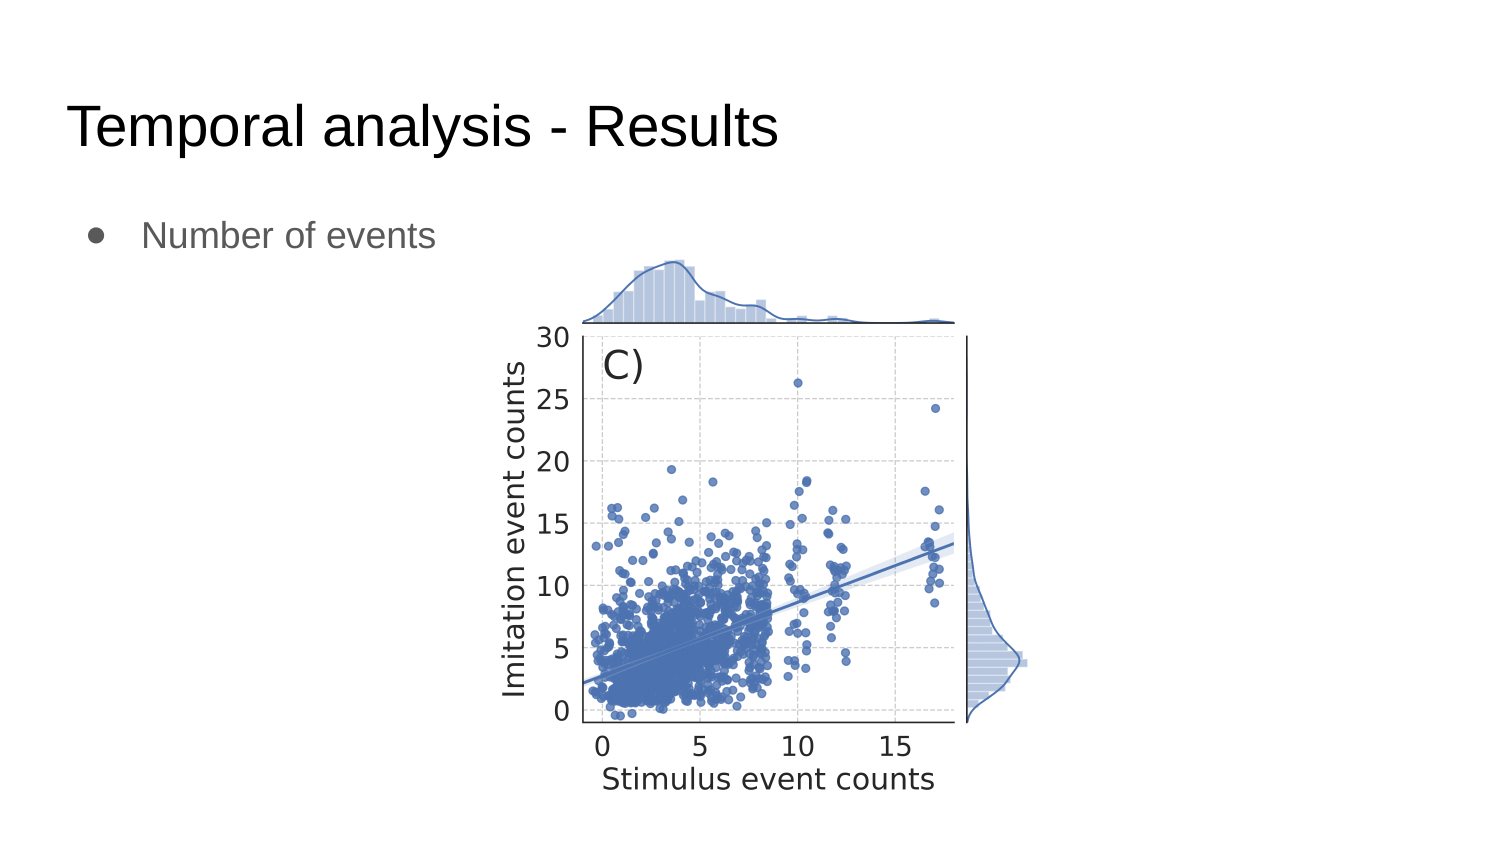

# Temporal analysis - Results
Number of events